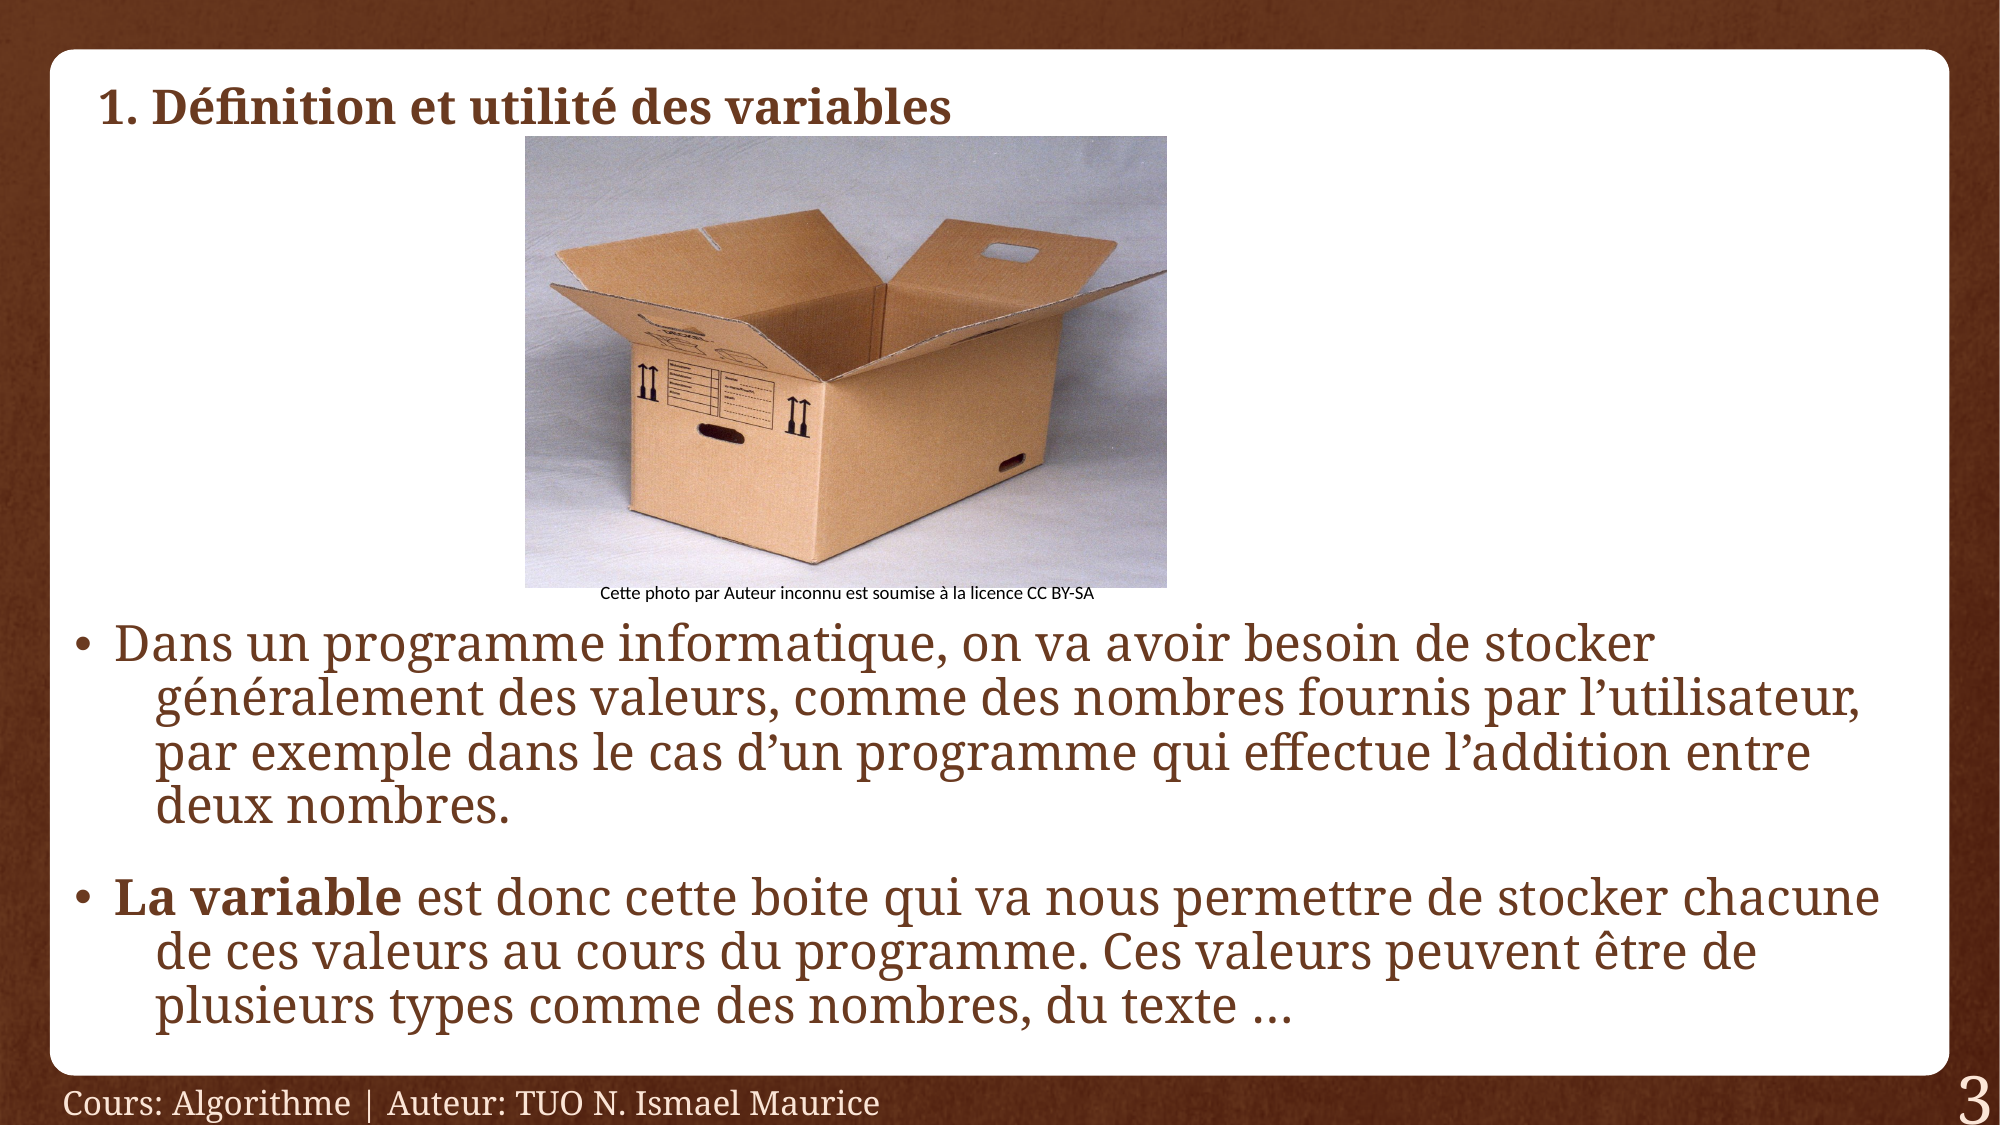

# 1. Définition et utilité des variables
Cette photo par Auteur inconnu est soumise à la licence CC BY-SA
Dans un programme informatique, on va avoir besoin de stocker généralement des valeurs, comme des nombres fournis par l’utilisateur, par exemple dans le cas d’un programme qui effectue l’addition entre deux nombres.
La variable est donc cette boite qui va nous permettre de stocker chacune de ces valeurs au cours du programme. Ces valeurs peuvent être de plusieurs types comme des nombres, du texte …
Cours: Algorithme | Auteur: TUO N. Ismael Maurice